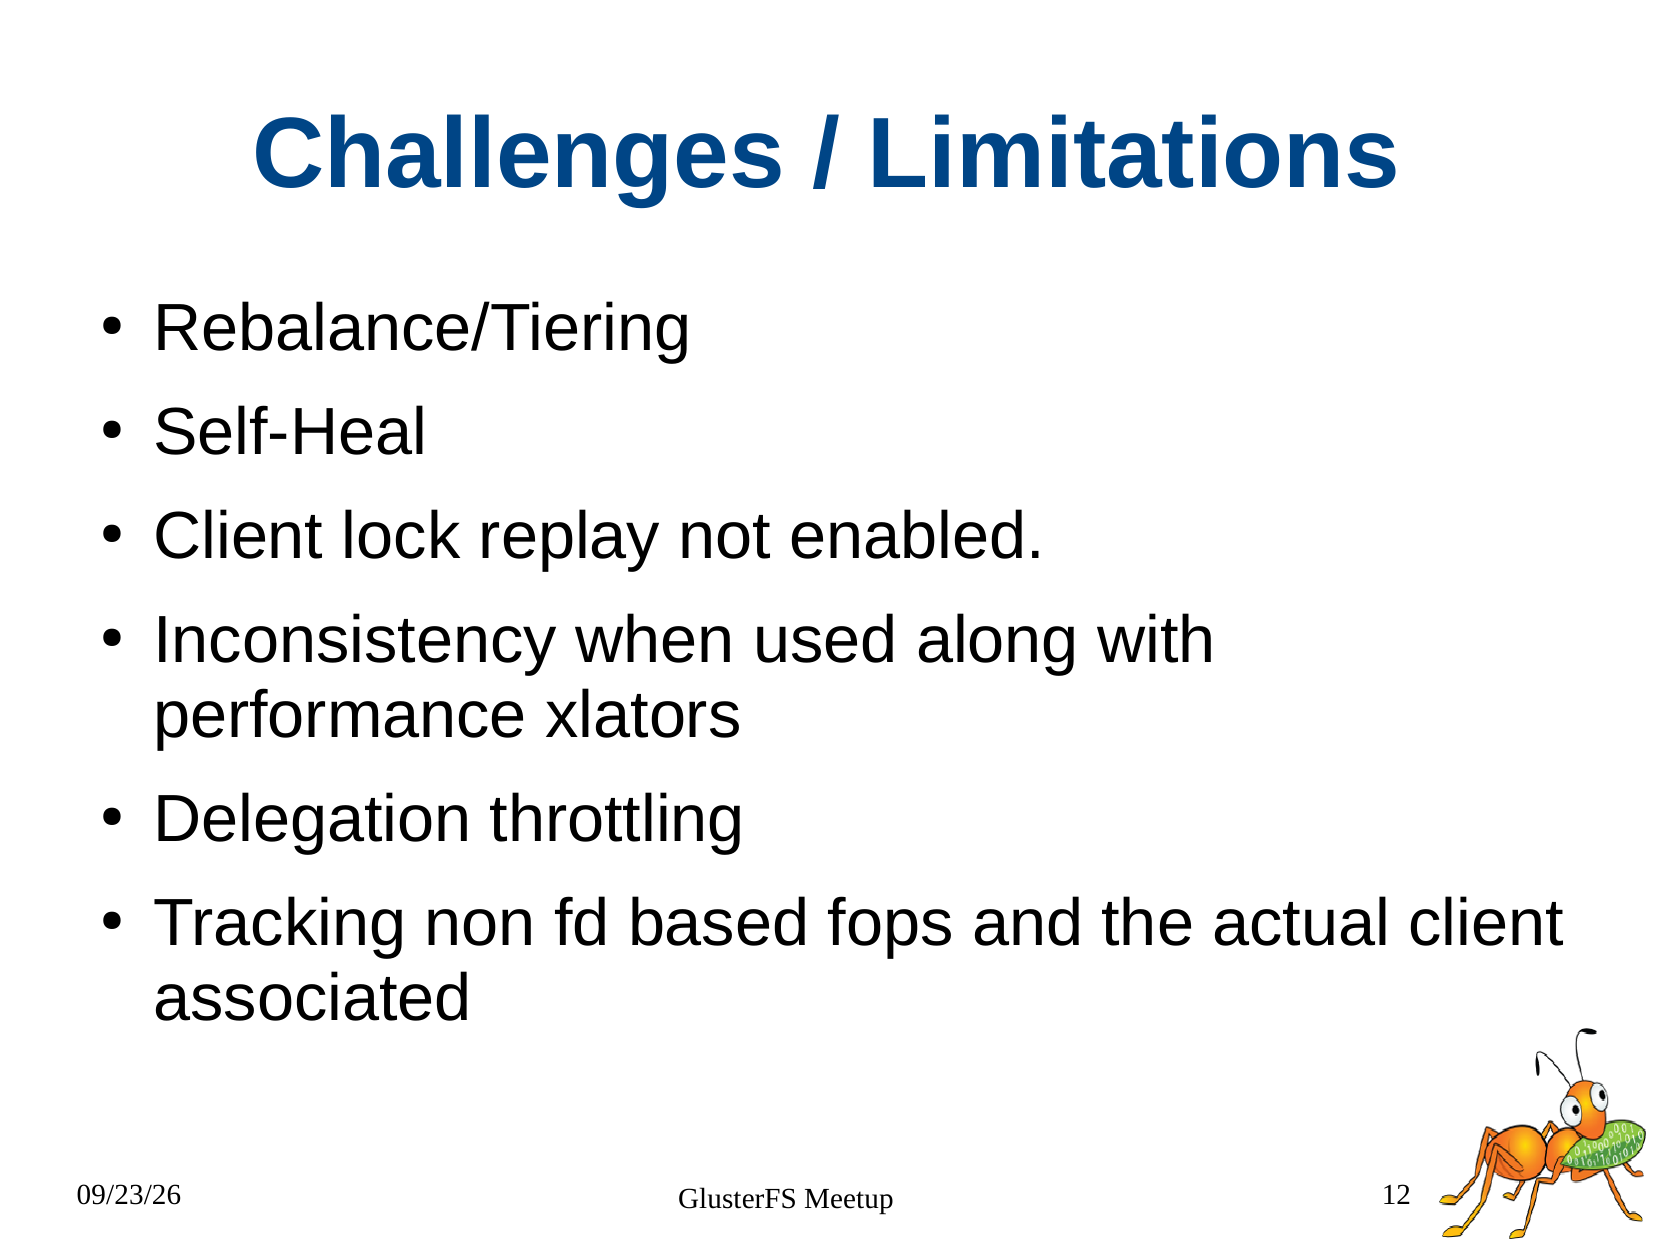

# Challenges / Limitations
Rebalance/Tiering
Self-Heal
Client lock replay not enabled.
Inconsistency when used along with performance xlators
Delegation throttling
Tracking non fd based fops and the actual client associated
12